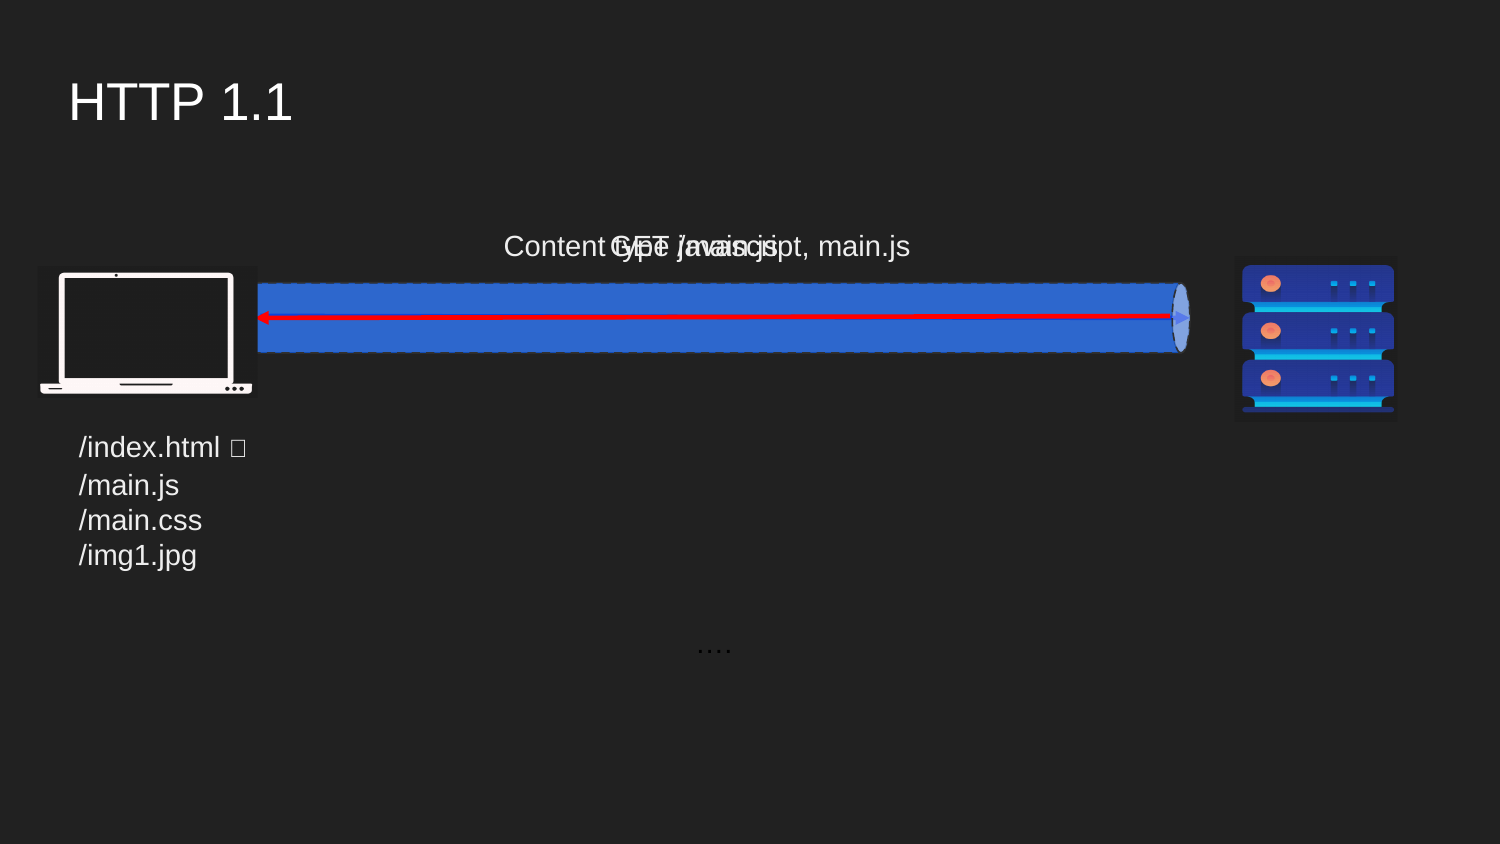

# HTTP 1.1
Content type javascript, main.js
GET /main.js
/index.html ✅
/main.js
/main.css
/img1.jpg
….